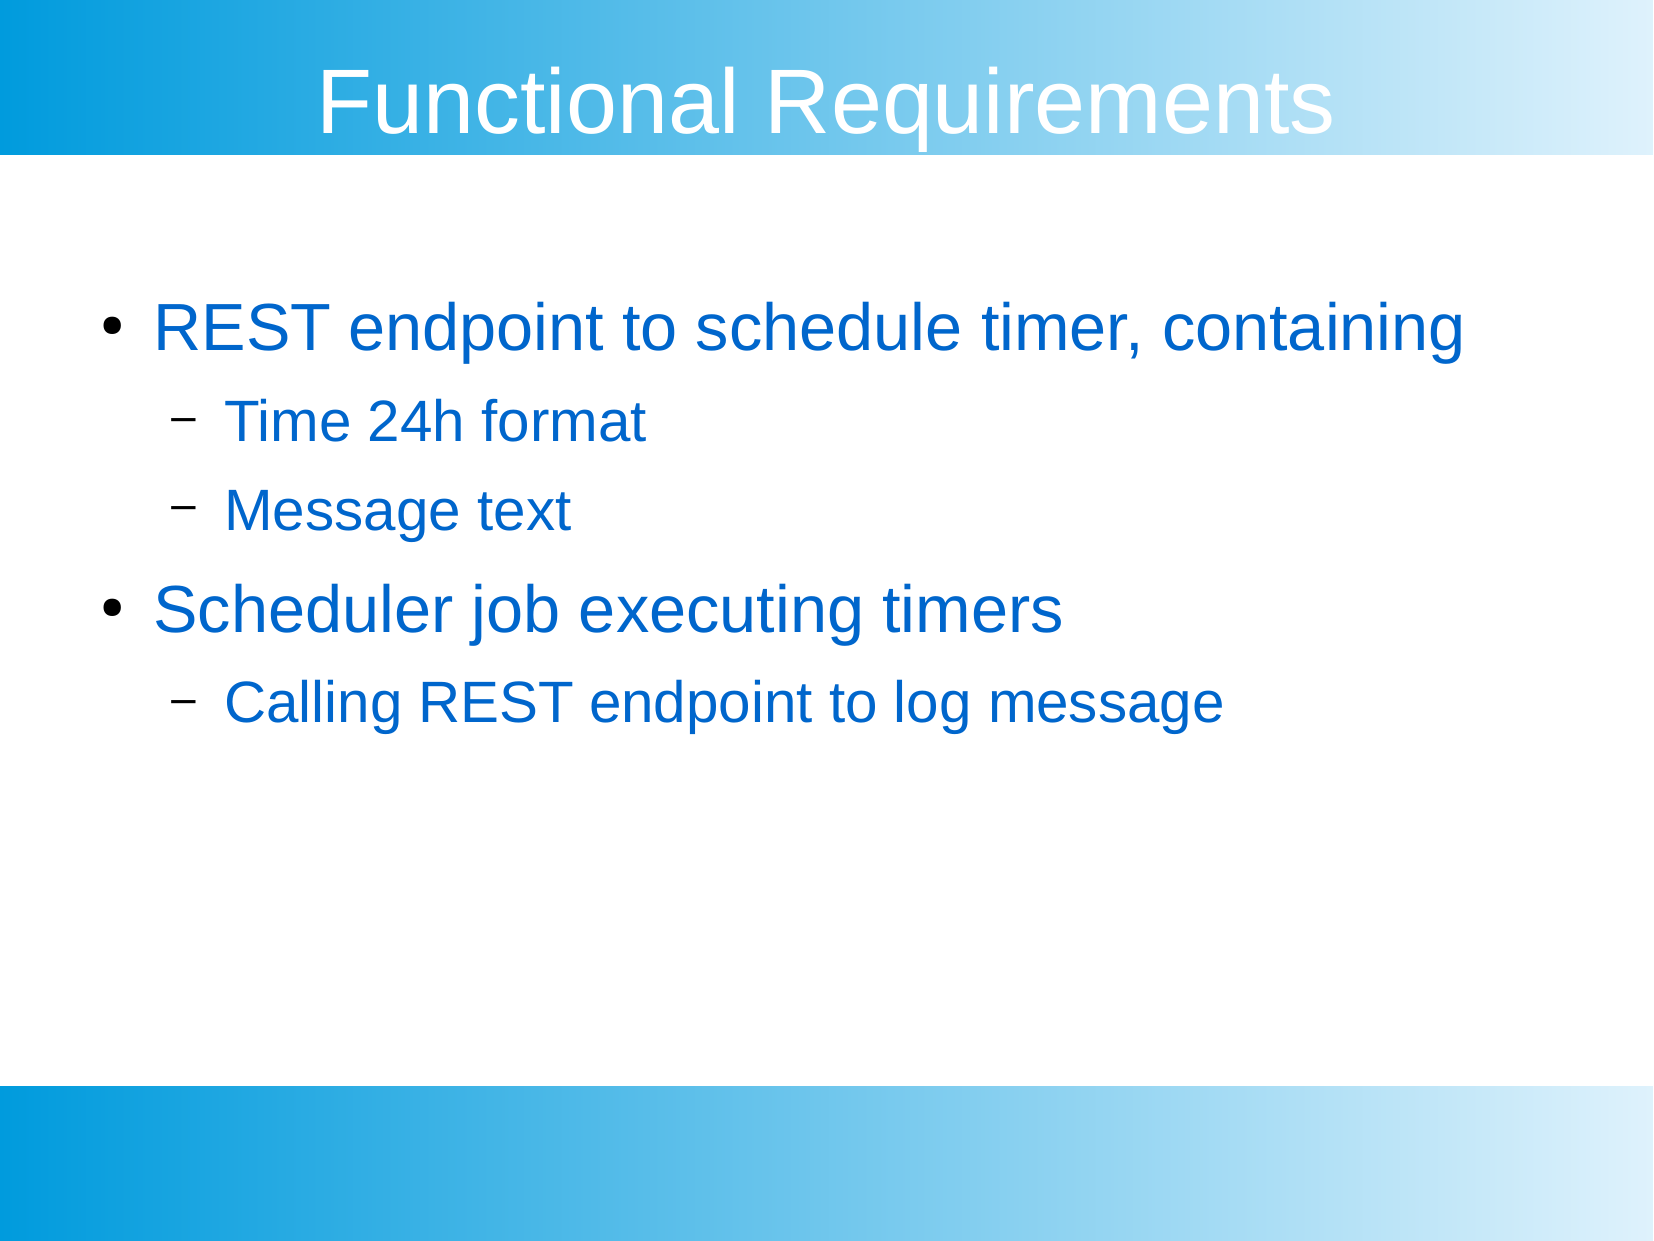

# Functional Requirements
REST endpoint to schedule timer, containing
Time 24h format
Message text
Scheduler job executing timers
Calling REST endpoint to log message